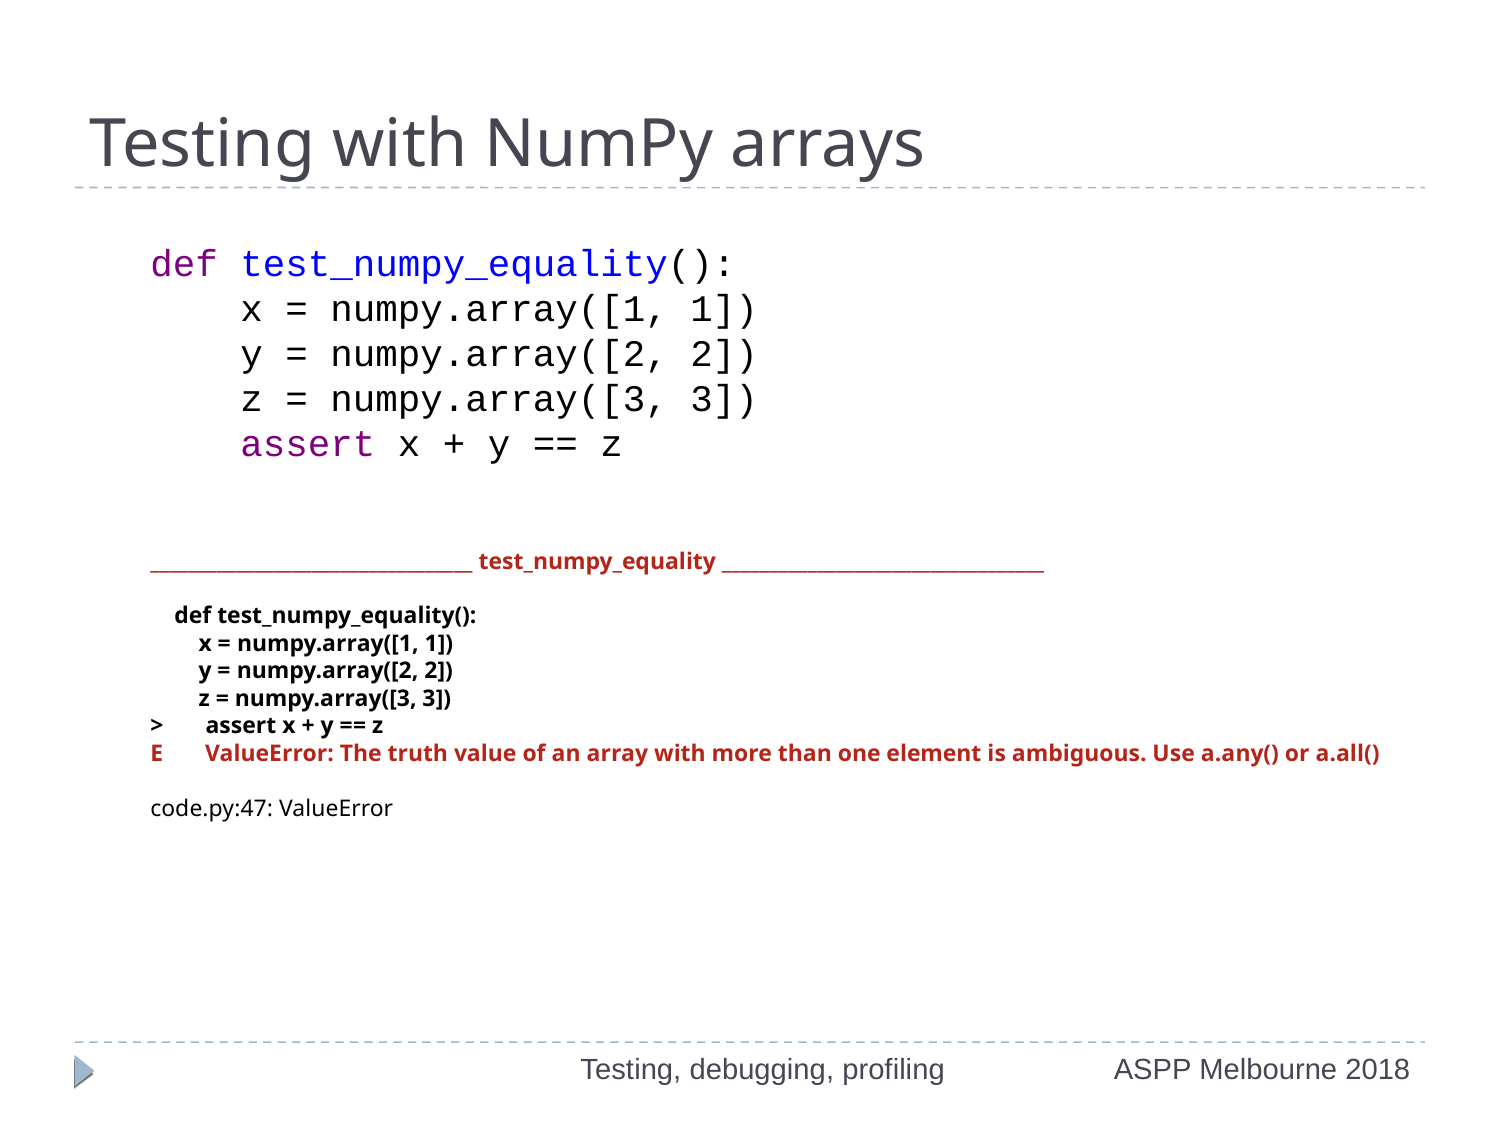

# Testing with NumPy arrays
def test_numpy_equality():
    x = numpy.array([1, 1])
    y = numpy.array([2, 2])
    z = numpy.array([3, 3])
    assert x + y == z
__________________________________ test_numpy_equality __________________________________
 def test_numpy_equality():
 x = numpy.array([1, 1])
 y = numpy.array([2, 2])
 z = numpy.array([3, 3])
> assert x + y == z
E ValueError: The truth value of an array with more than one element is ambiguous. Use a.any() or a.all()
code.py:47: ValueError
Testing, debugging, profiling
ASPP Melbourne 2018